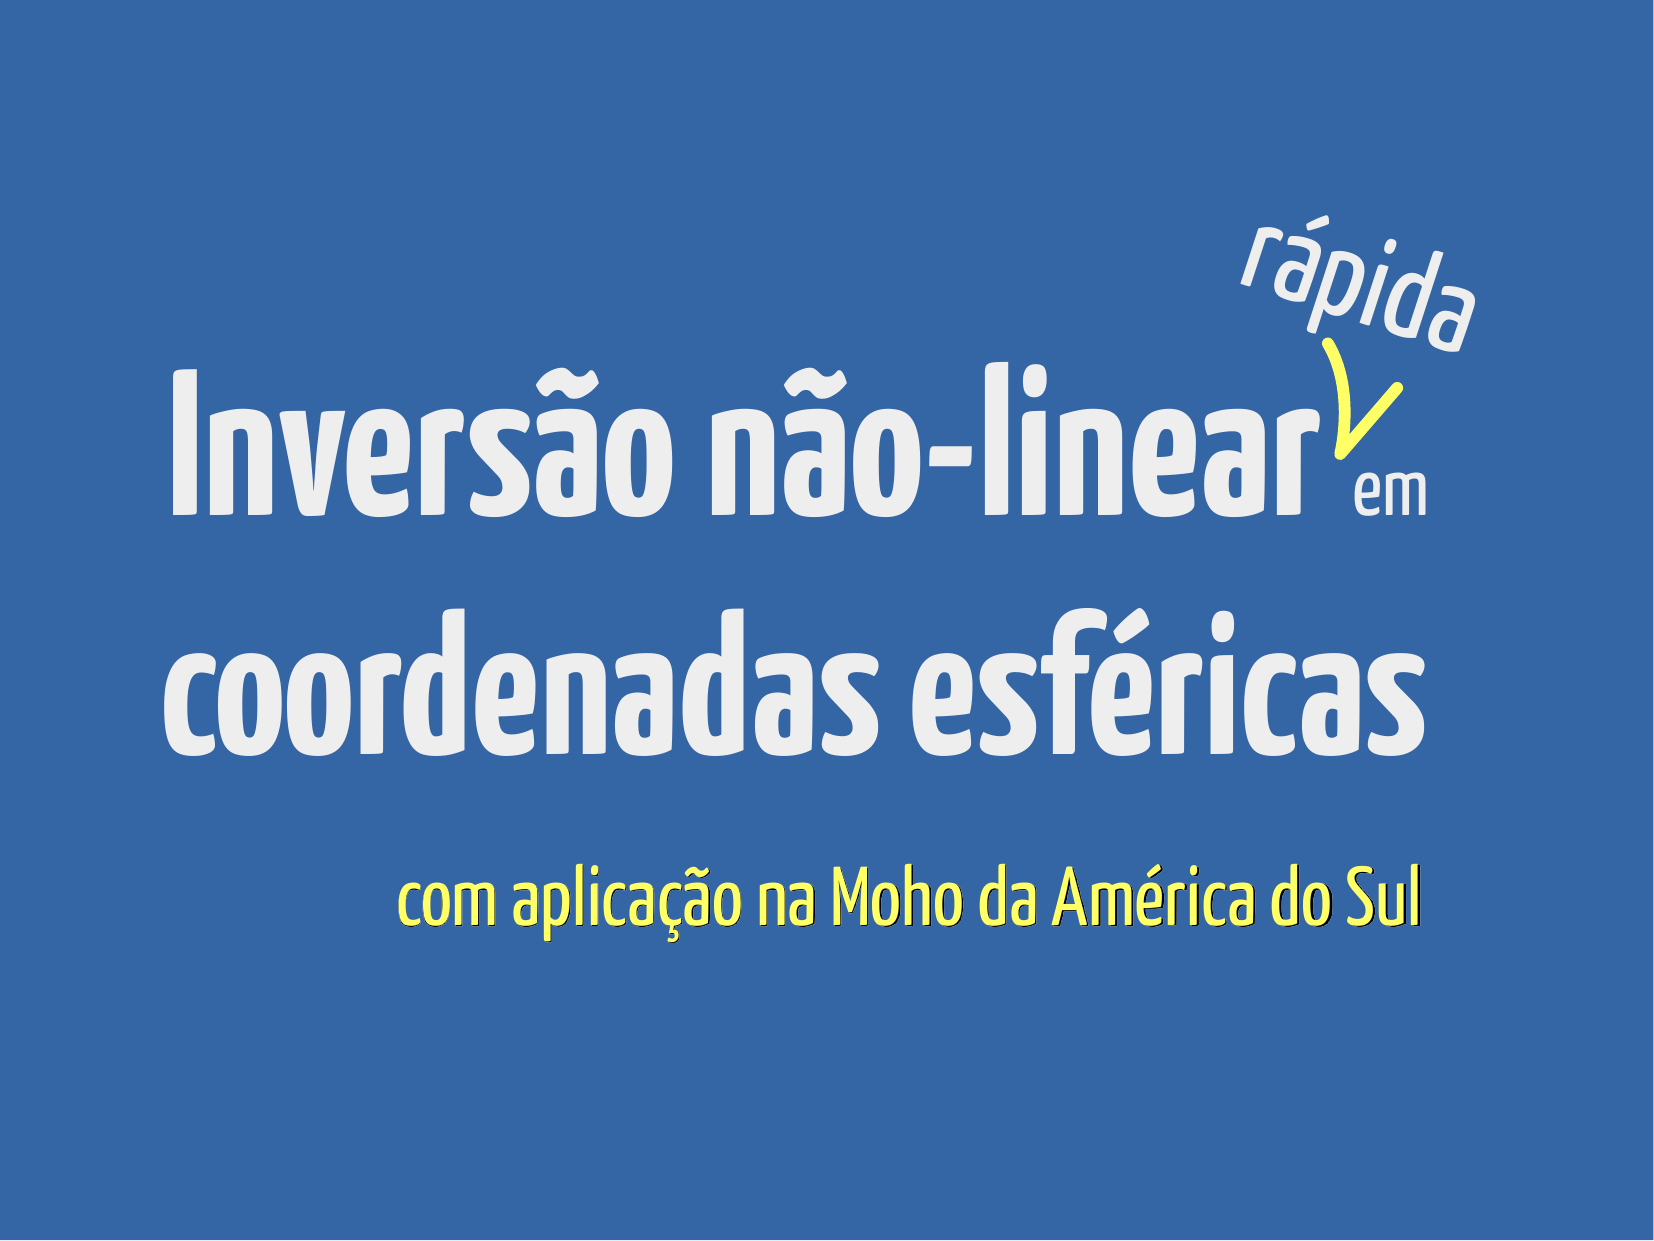

rápida
# Inversão não-linear em coordenadas esféricas
com aplicação na Moho da América do Sul